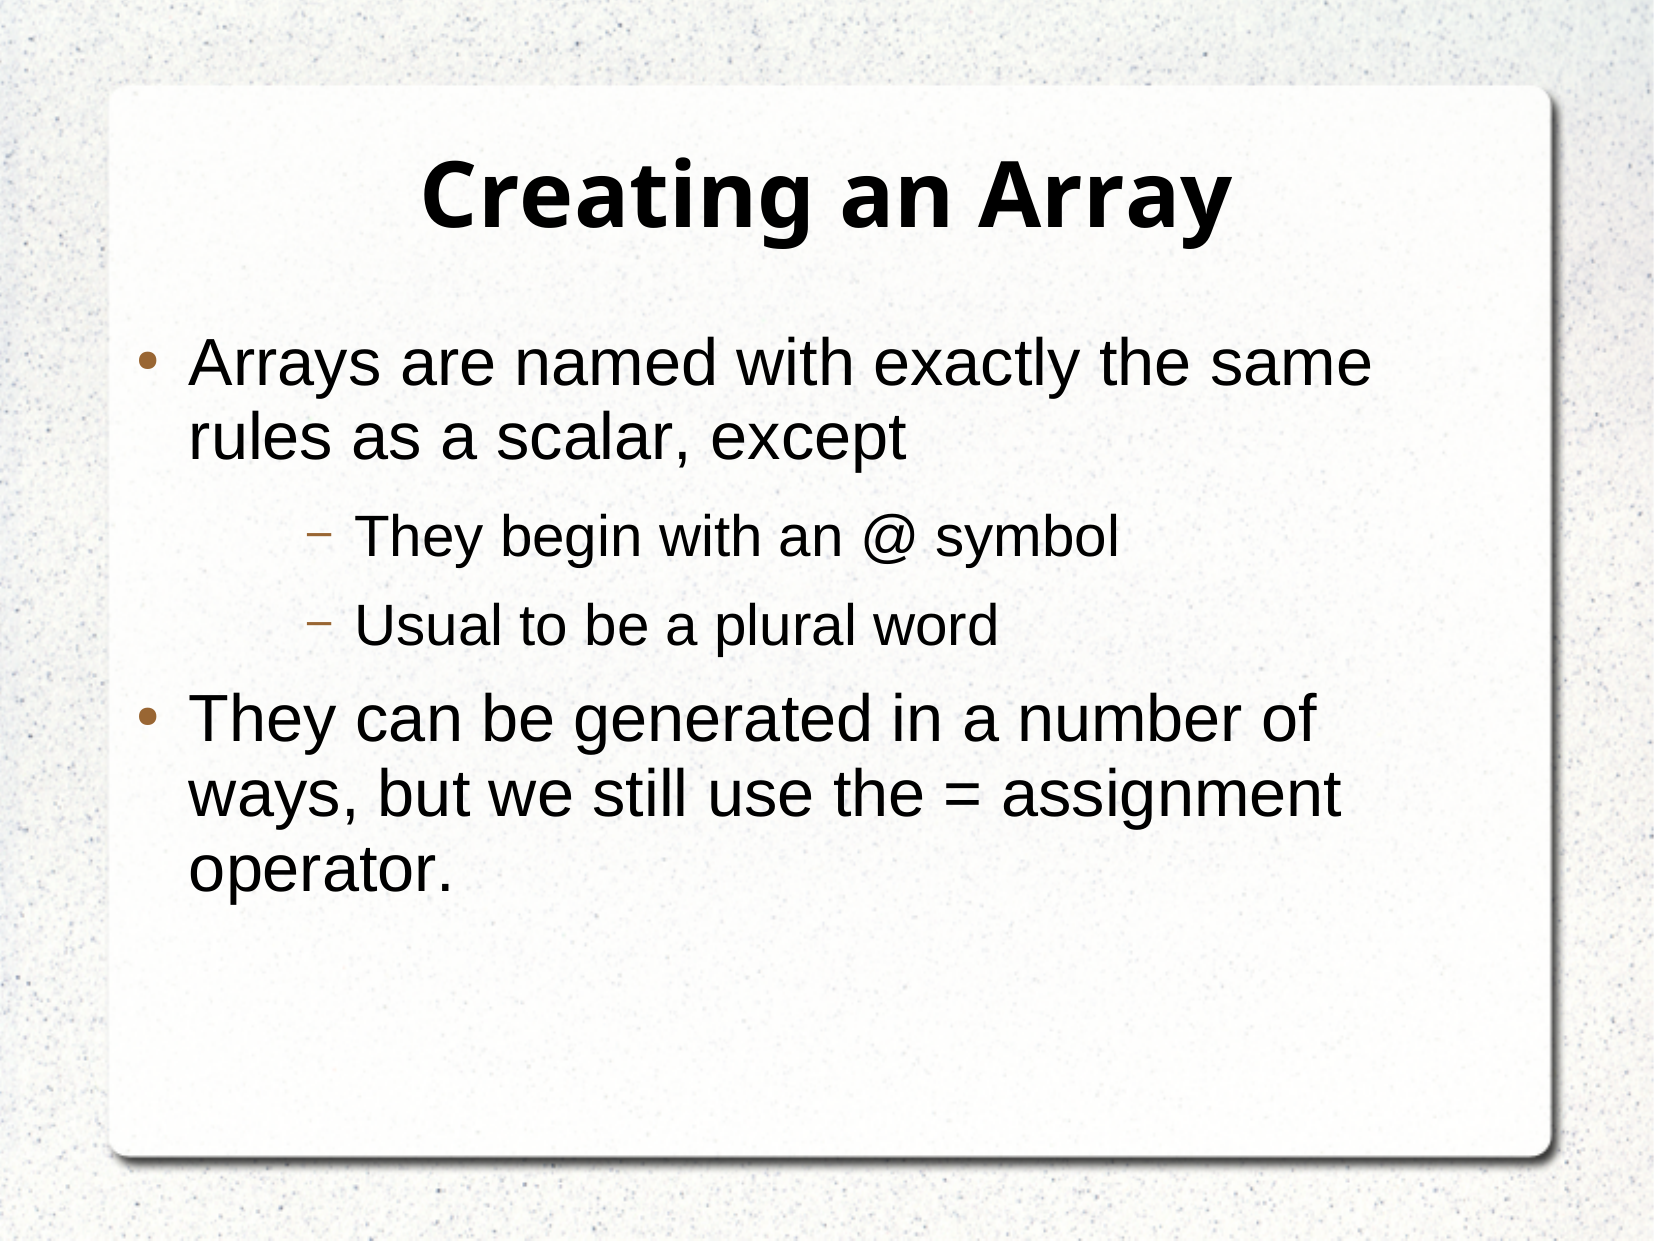

# Creating an Array
Arrays are named with exactly the same rules as a scalar, except
They begin with an @ symbol
Usual to be a plural word
They can be generated in a number of ways, but we still use the = assignment operator.